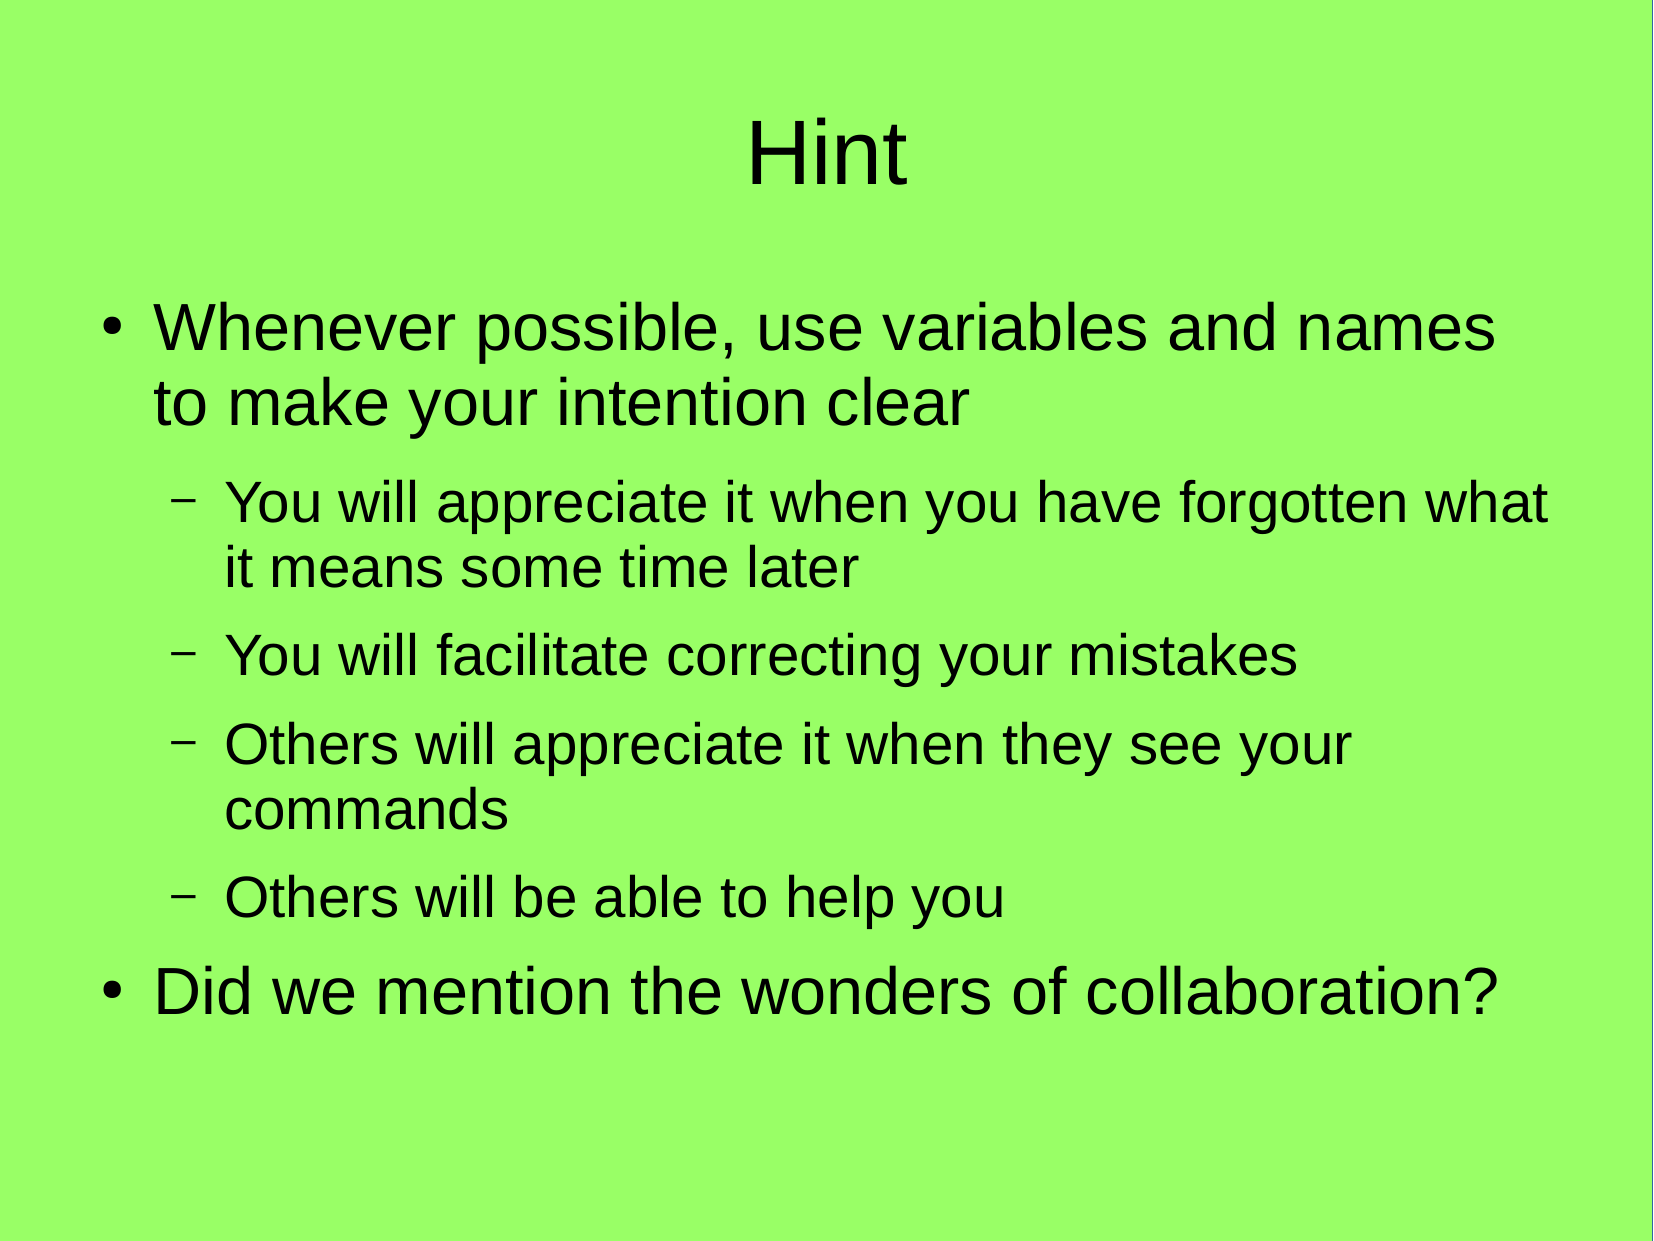

# Hint
Whenever possible, use variables and names to make your intention clear
You will appreciate it when you have forgotten what it means some time later
You will facilitate correcting your mistakes
Others will appreciate it when they see your commands
Others will be able to help you
Did we mention the wonders of collaboration?